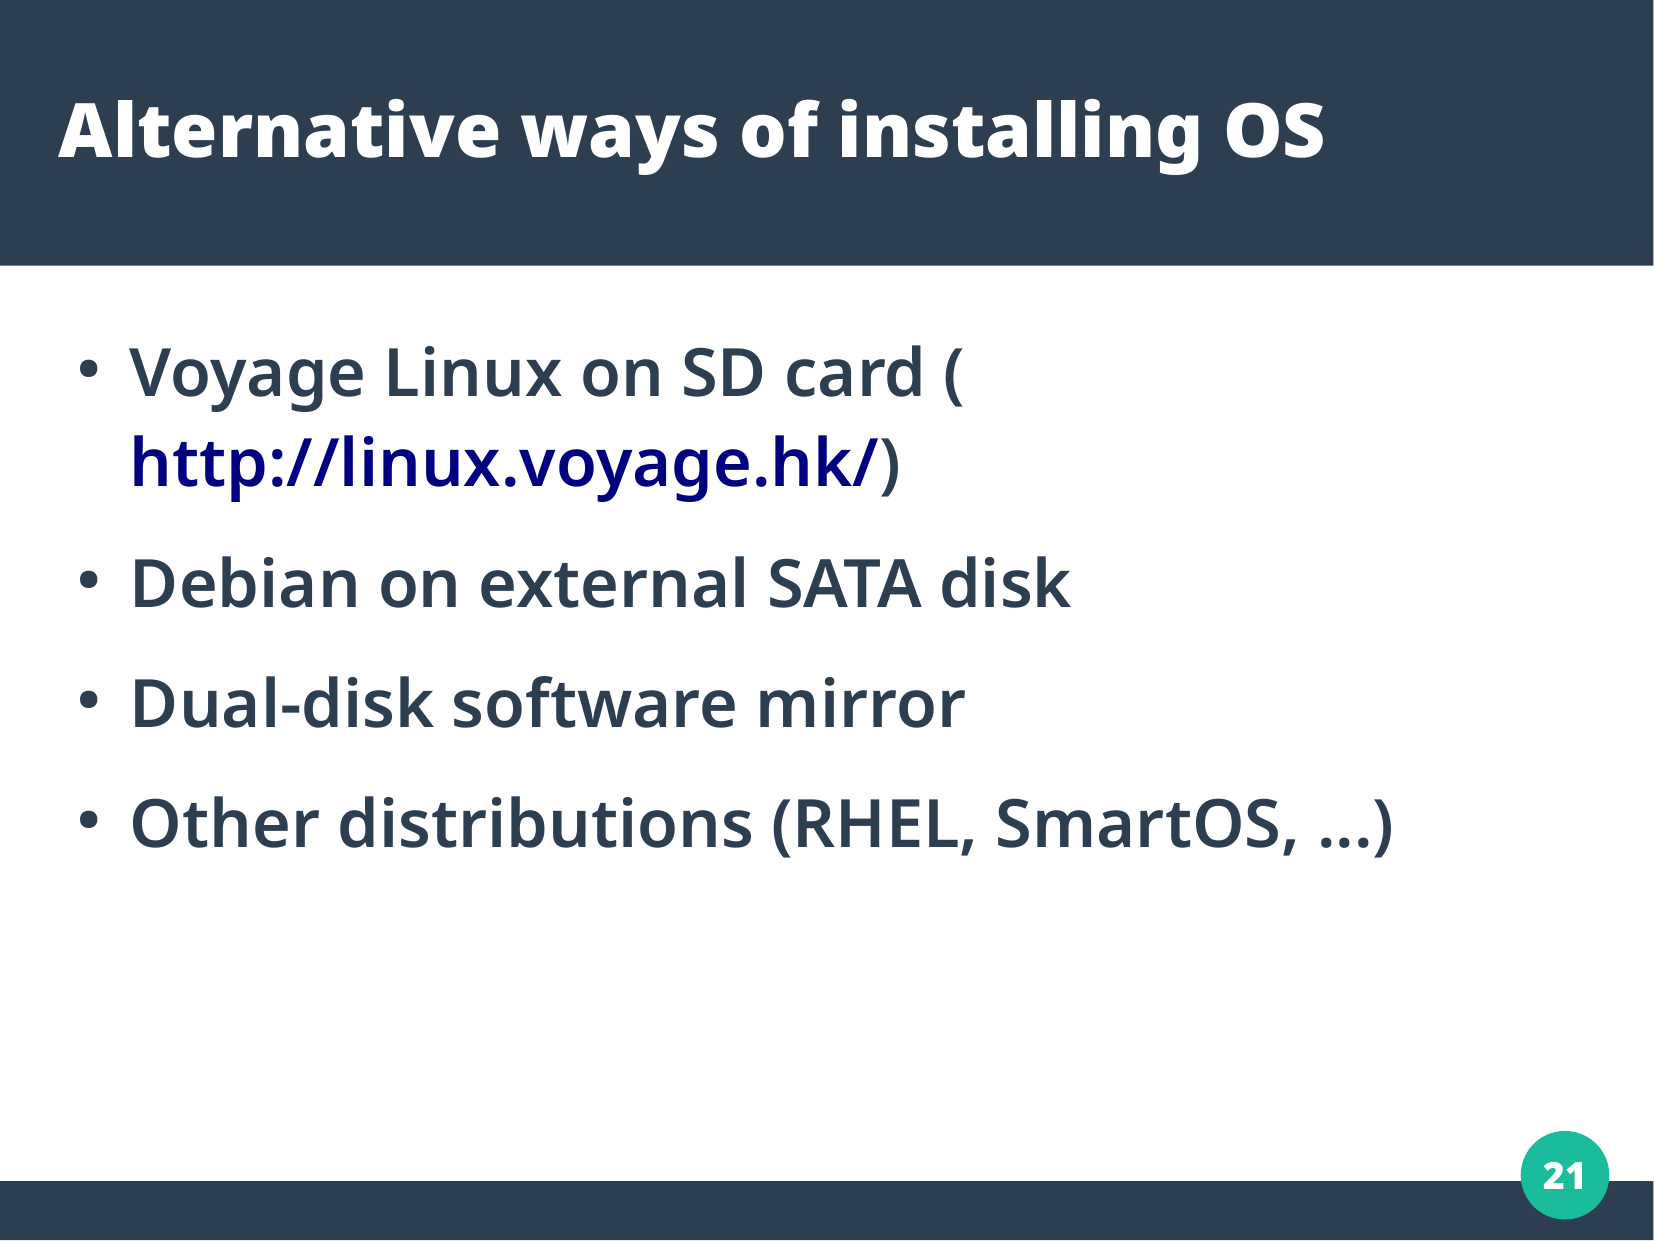

# Alternative ways of installing OS
Voyage Linux on SD card (http://linux.voyage.hk/)
Debian on external SATA disk
Dual-disk software mirror
Other distributions (RHEL, SmartOS, ...)
21